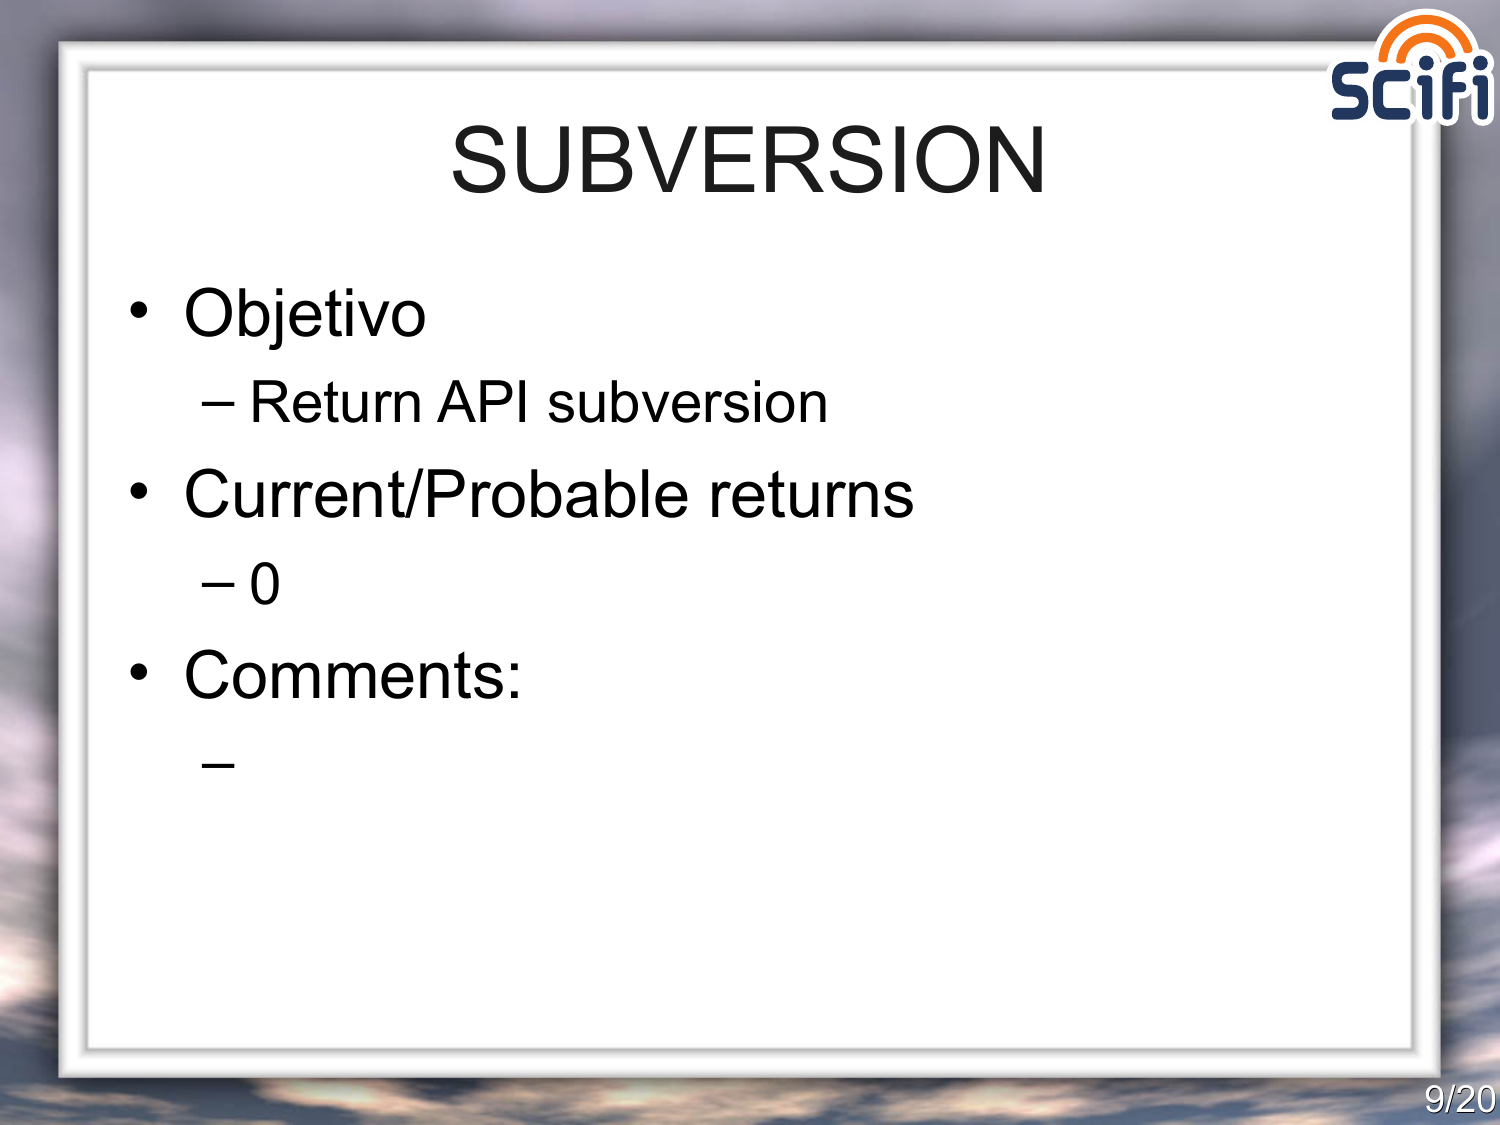

# SUBVERSION
Objetivo
Return API subversion
Current/Probable returns
0
Comments: